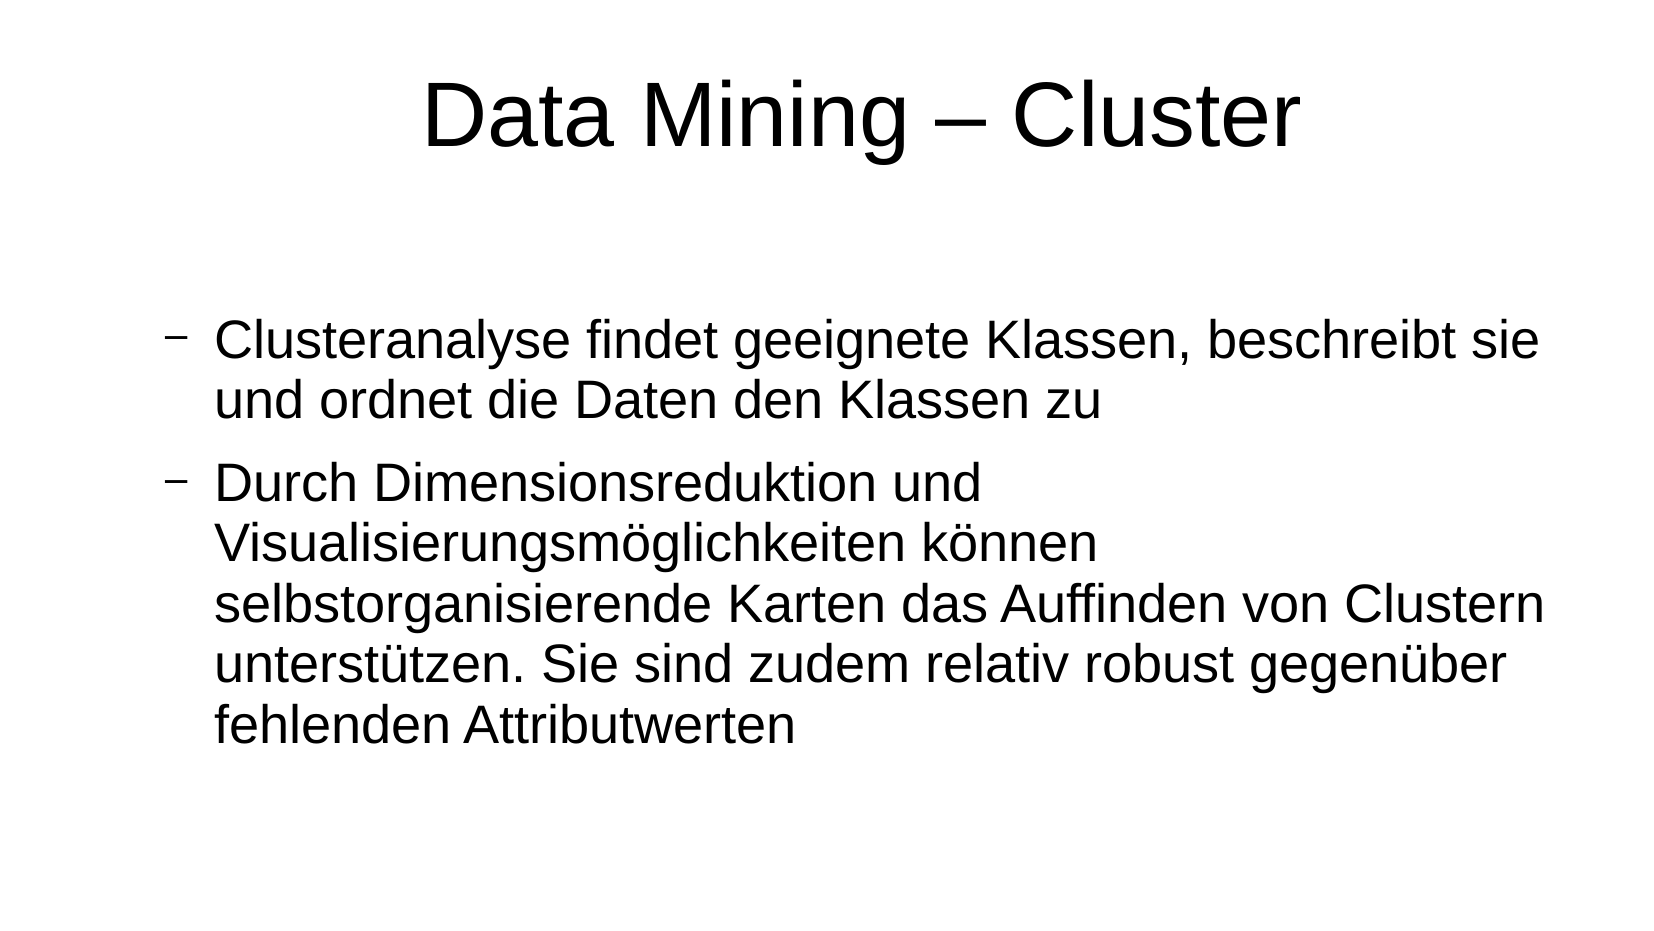

# Data Mining – Cluster
Clusteranalyse findet geeignete Klassen, beschreibt sie und ordnet die Daten den Klassen zu
Durch Dimensionsreduktion und Visualisierungsmöglichkeiten können selbstorganisierende Karten das Auffinden von Clustern unterstützen. Sie sind zudem relativ robust gegenüber fehlenden Attributwerten